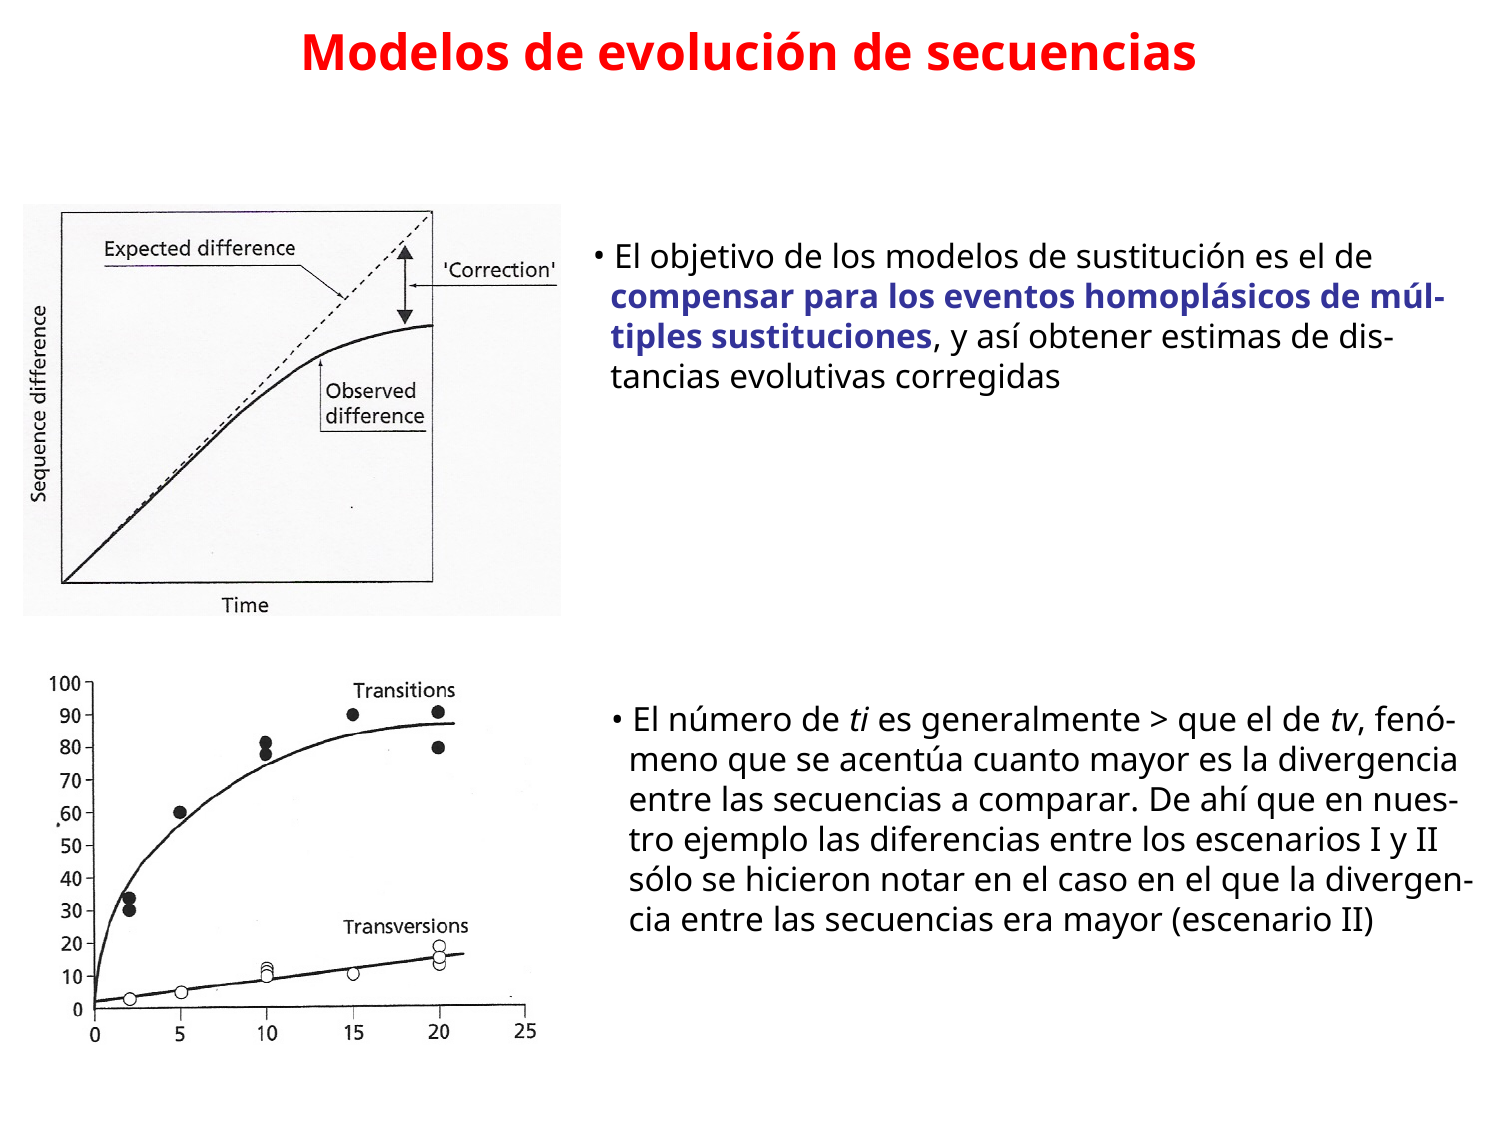

Modelos de evolución de secuencias
 El objetivo de los modelos de sustitución es el de
 compensar para los eventos homoplásicos de múl-
 tiples sustituciones, y así obtener estimas de dis-
 tancias evolutivas corregidas
 El número de ti es generalmente > que el de tv, fenó-
 meno que se acentúa cuanto mayor es la divergencia
 entre las secuencias a comparar. De ahí que en nues-
 tro ejemplo las diferencias entre los escenarios I y II
 sólo se hicieron notar en el caso en el que la divergen-
 cia entre las secuencias era mayor (escenario II)